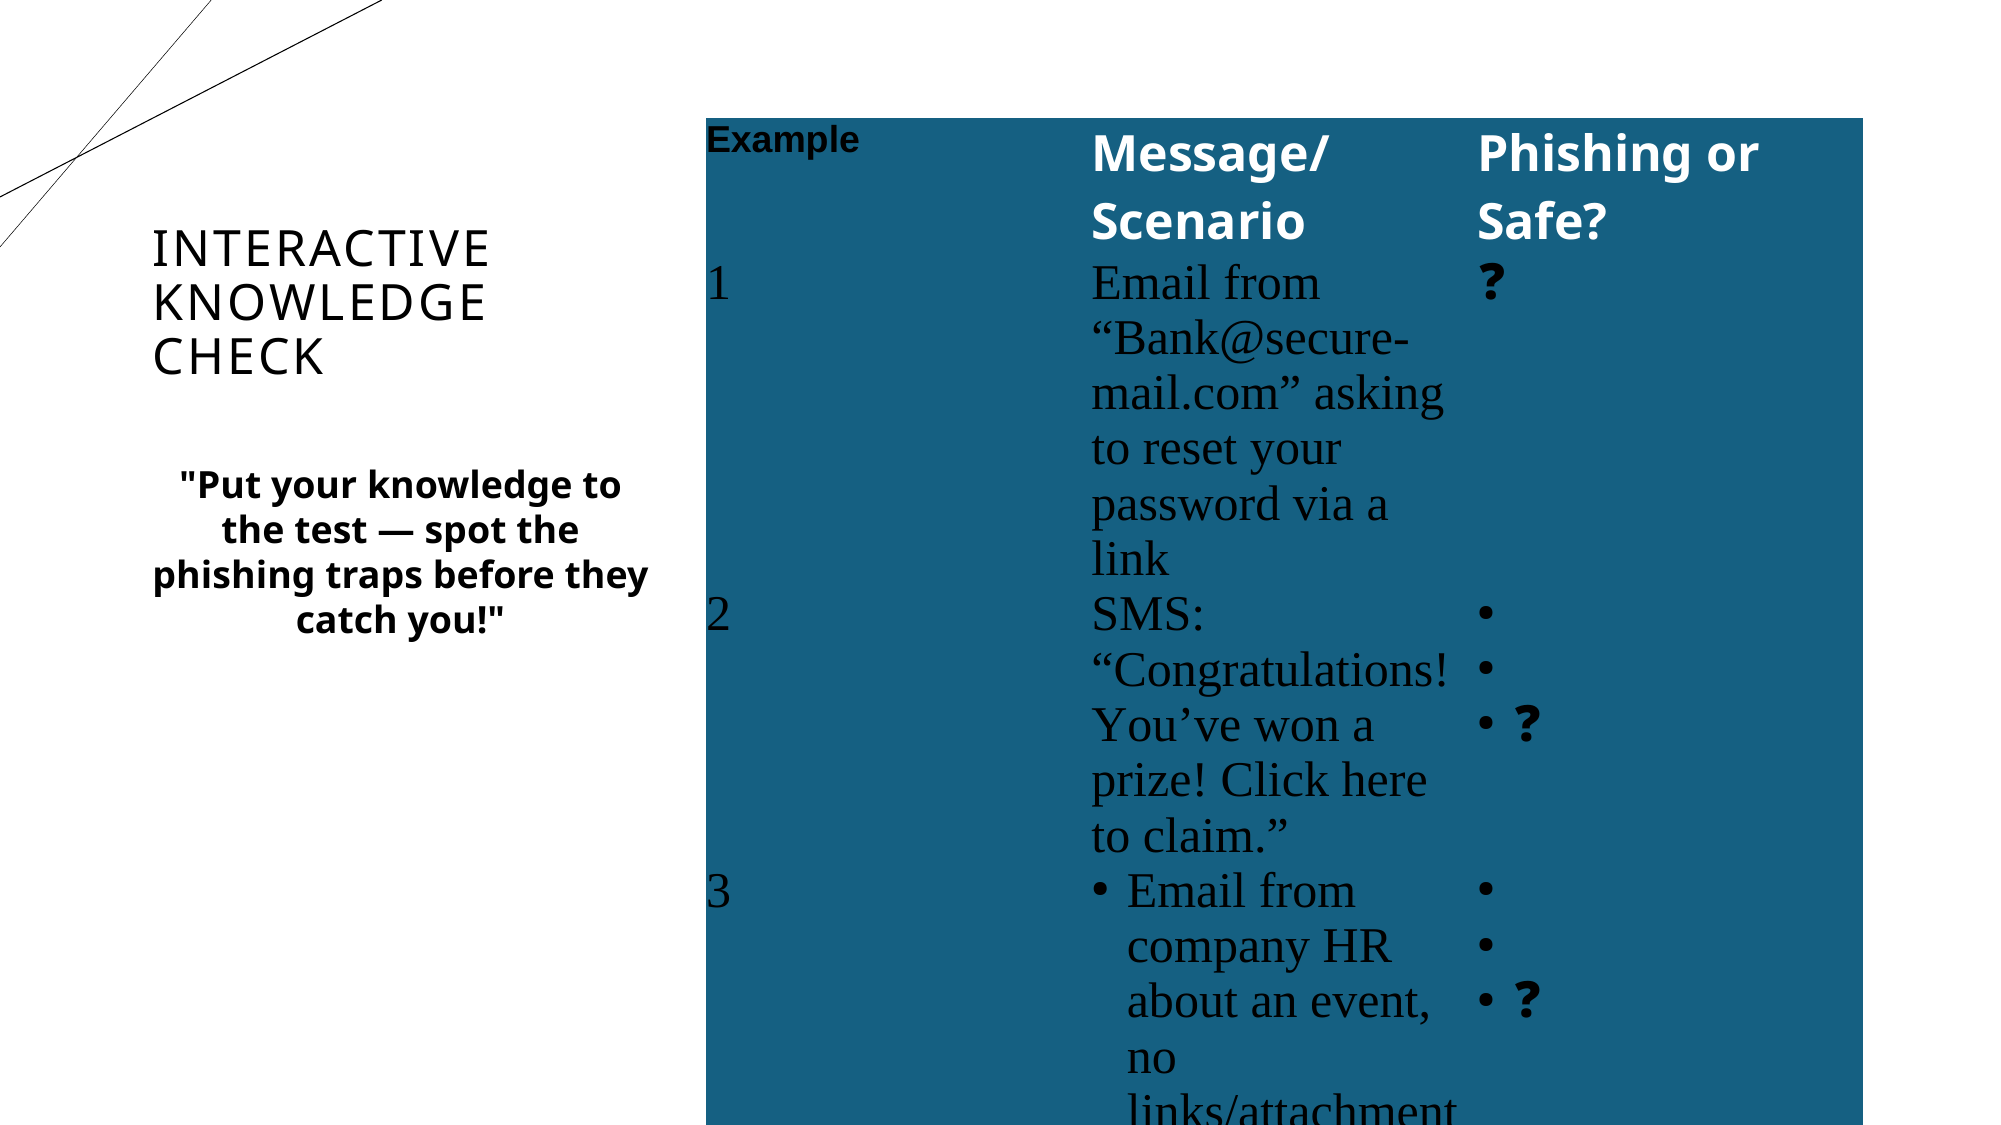

| Example | Message/Scenario | Phishing or Safe? |
| --- | --- | --- |
| 1 | Email from “Bank@secure-mail.com” asking to reset your password via a link | ❓ |
| 2 | SMS: “Congratulations! You’ve won a prize! Click here to claim.” | ❓ |
| 3 | Email from company HR about an event, no links/attachments | ❓ |
# Interactive Knowledge Check
"Put your knowledge to the test — spot the phishing traps before they catch you!"